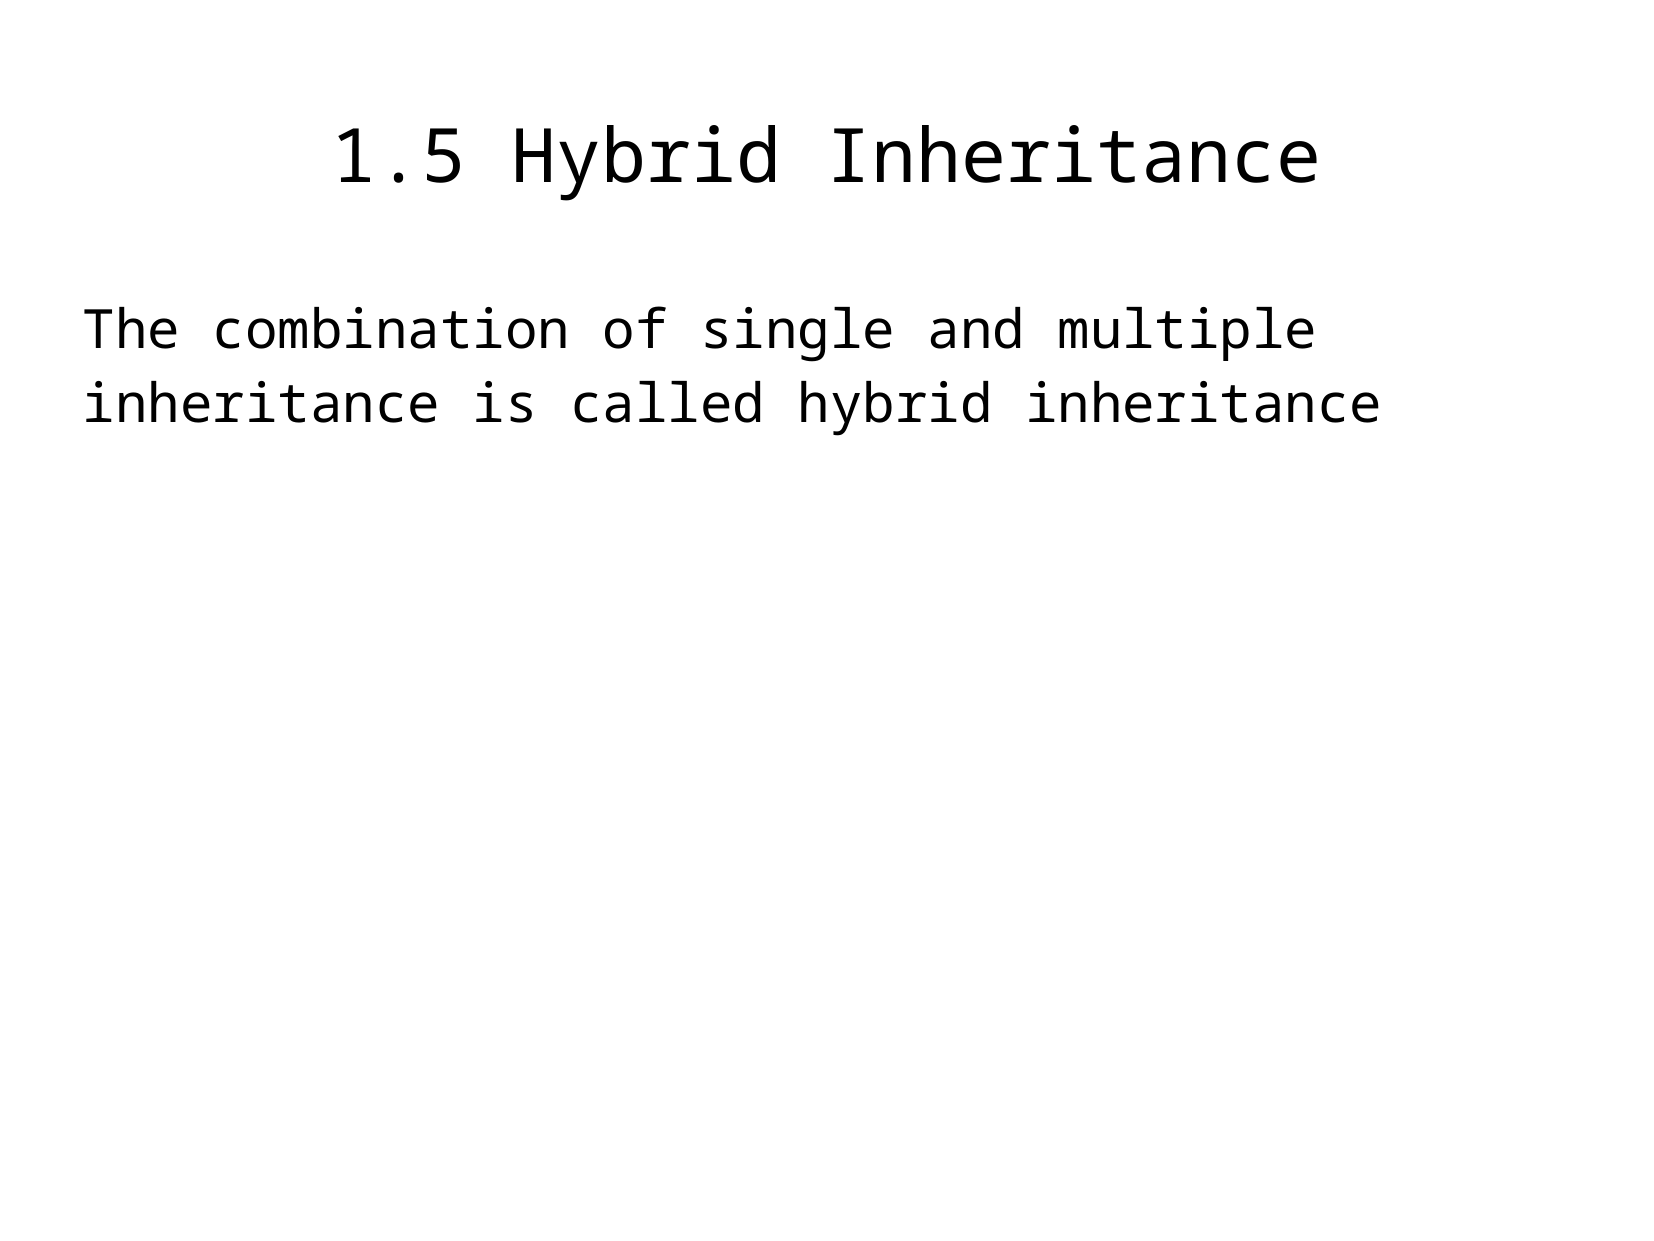

# 1.5 Hybrid Inheritance
The combination of single and multiple inheritance is called hybrid inheritance